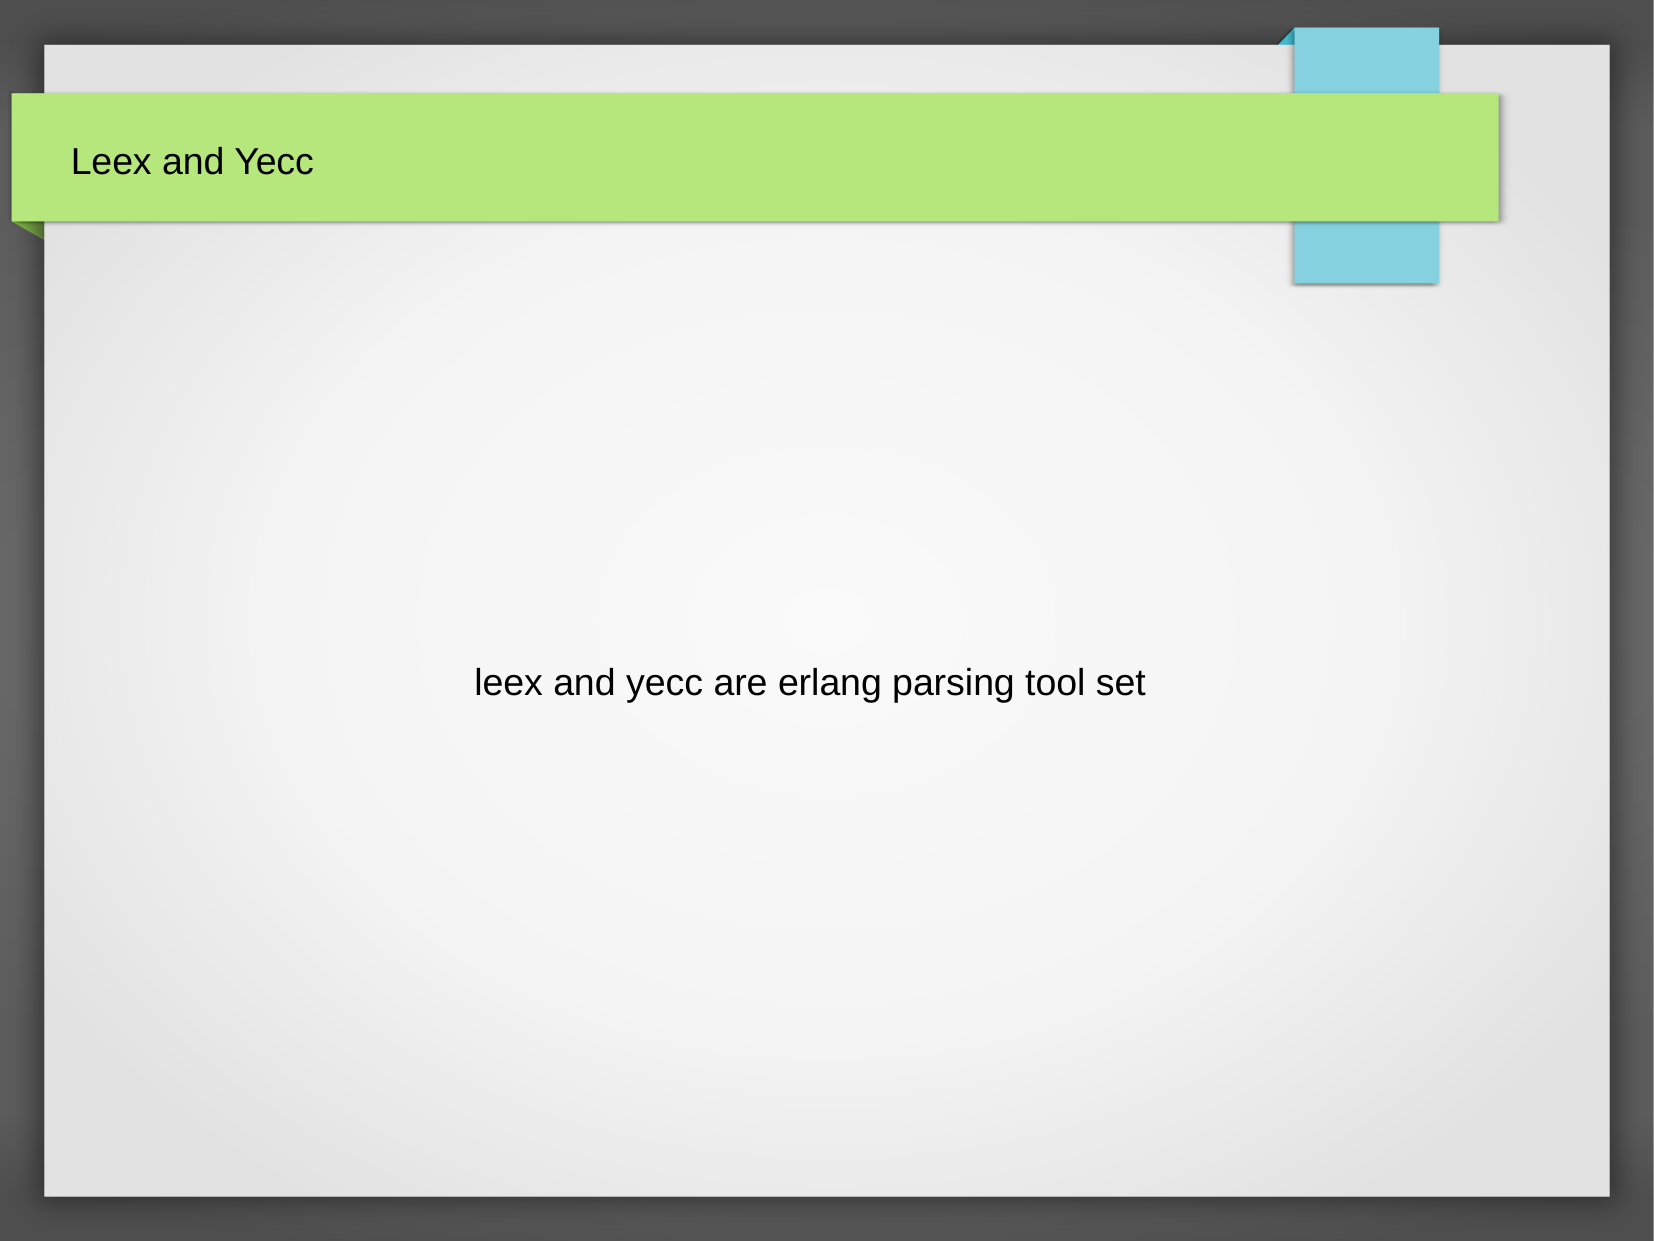

Leex and Yecc
leex and yecc are erlang parsing tool set